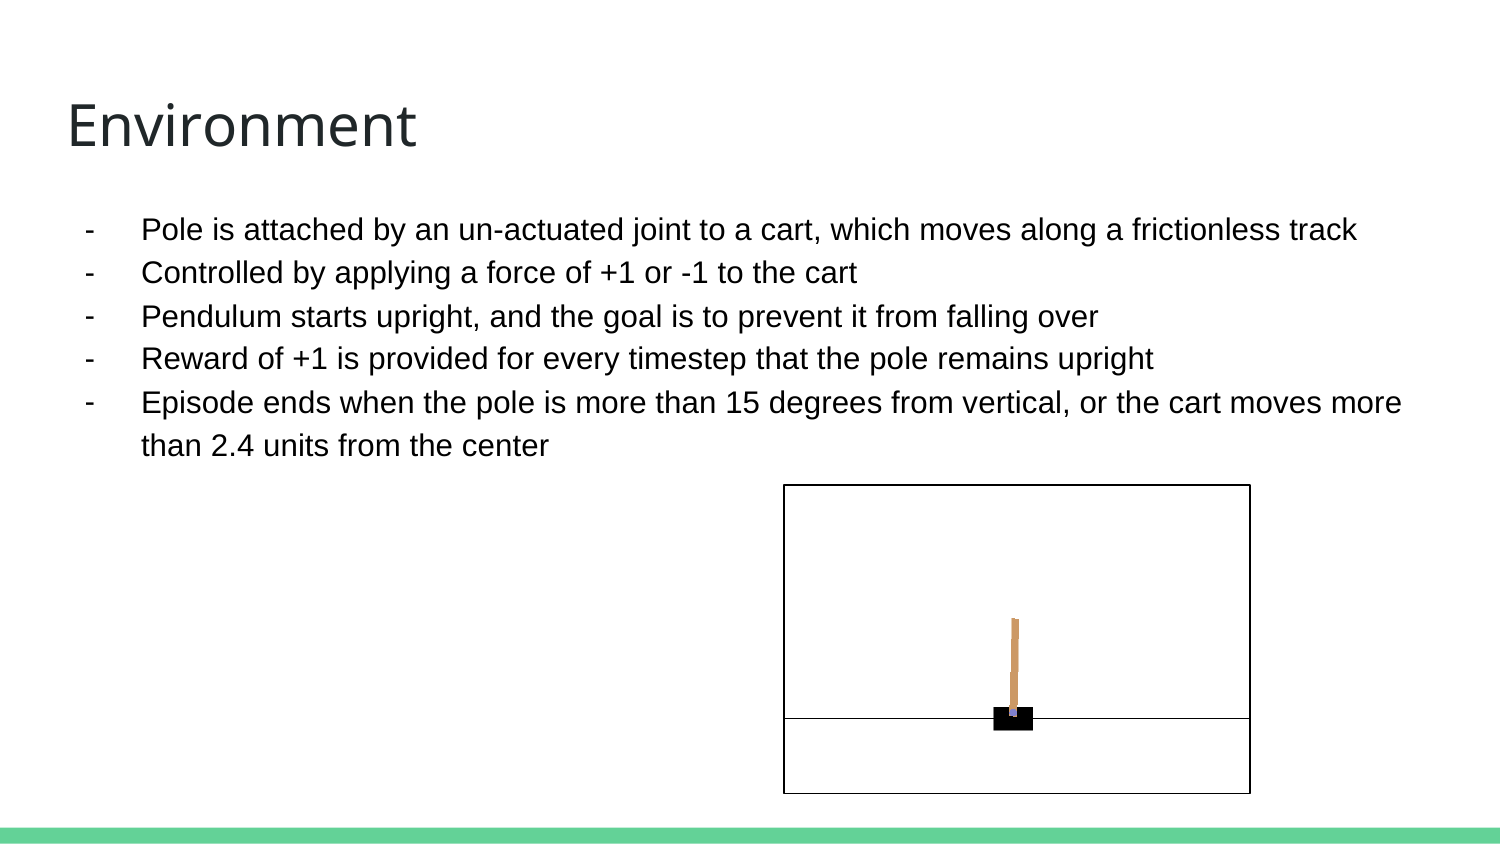

# Environment
Pole is attached by an un-actuated joint to a cart, which moves along a frictionless track
Controlled by applying a force of +1 or -1 to the cart
Pendulum starts upright, and the goal is to prevent it from falling over
Reward of +1 is provided for every timestep that the pole remains upright
Episode ends when the pole is more than 15 degrees from vertical, or the cart moves more than 2.4 units from the center